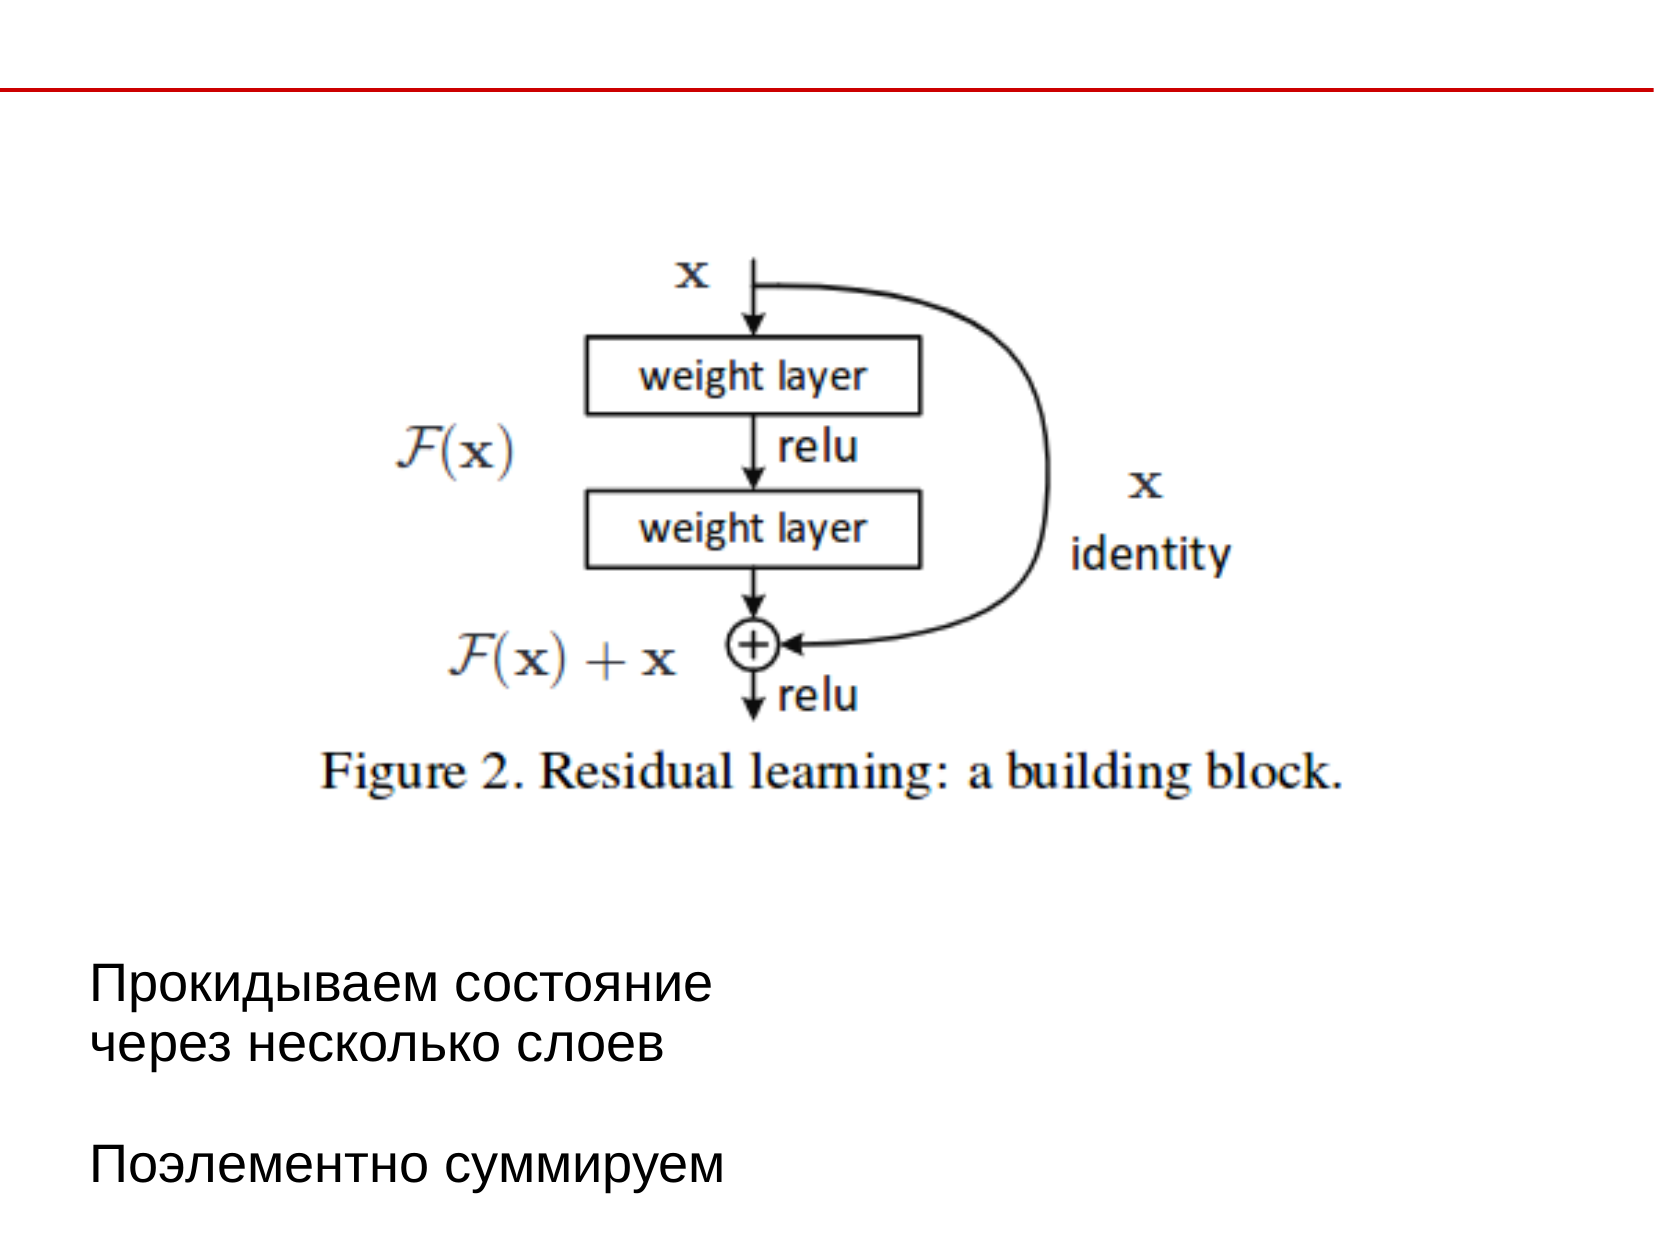

#
Прокидываем состояние через несколько слоев
Поэлементно суммируем